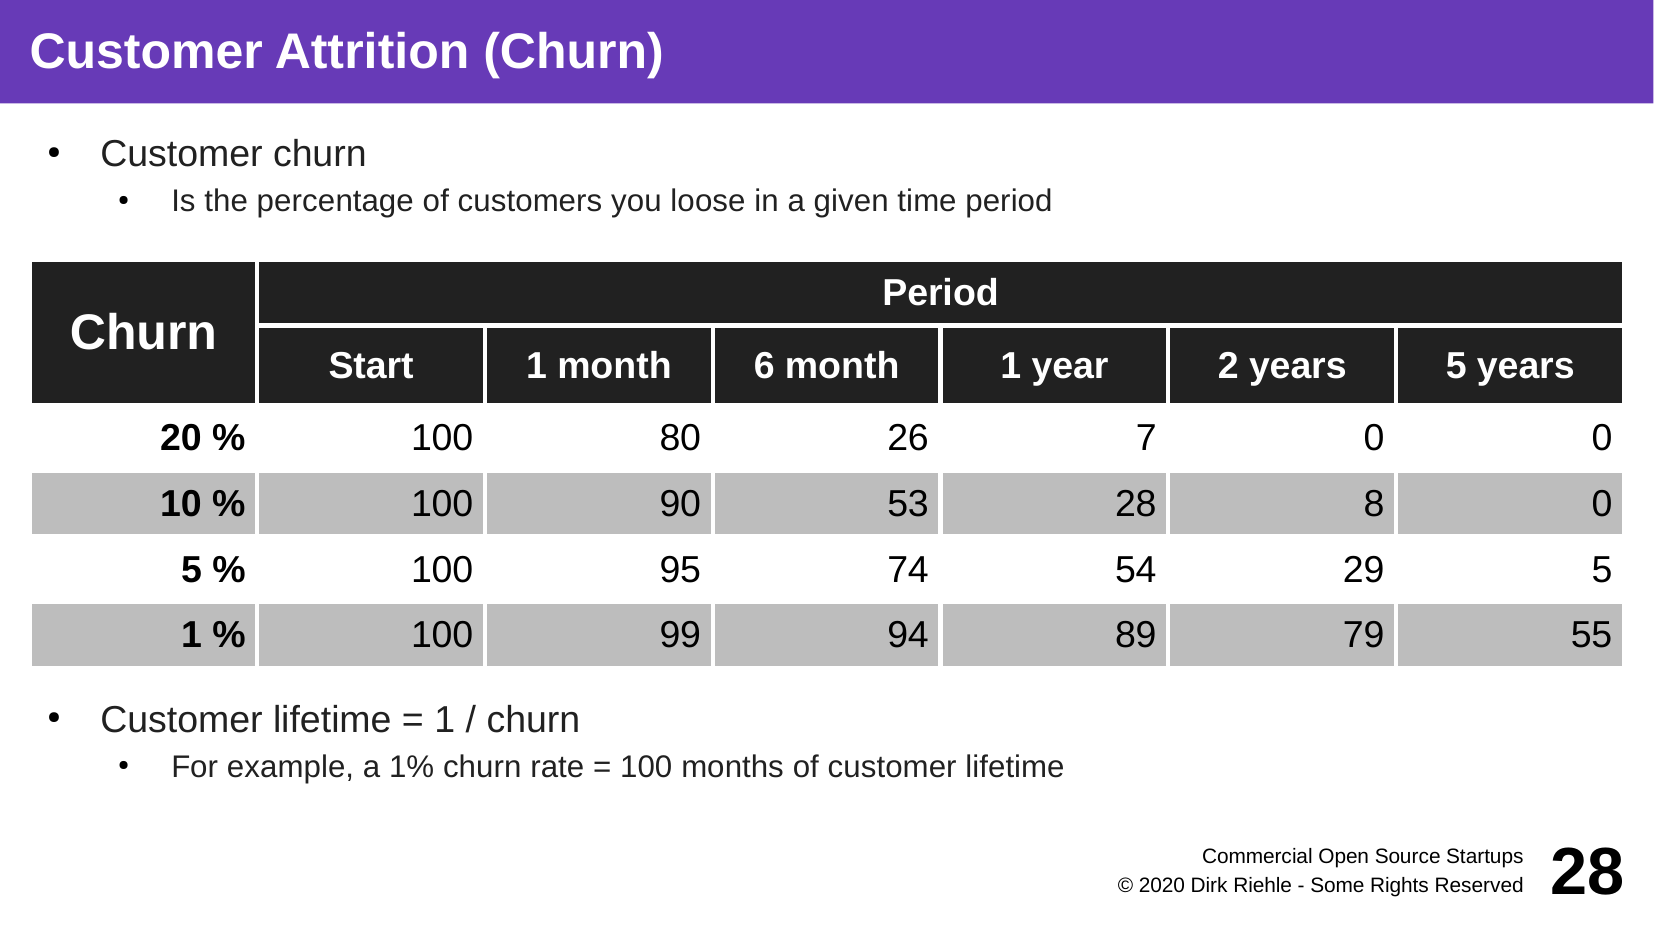

# Customer Attrition (Churn)
Customer churn
Is the percentage of customers you loose in a given time period
Customer lifetime = 1 / churn
For example, a 1% churn rate = 100 months of customer lifetime
| Churn | Period | | | | | |
| --- | --- | --- | --- | --- | --- | --- |
| | Start | 1 month | 6 month | 1 year | 2 years | 5 years |
| 20 % | 100 | 80 | 26 | 7 | 0 | 0 |
| 10 % | 100 | 90 | 53 | 28 | 8 | 0 |
| 5 % | 100 | 95 | 74 | 54 | 29 | 5 |
| 1 % | 100 | 99 | 94 | 89 | 79 | 55 |
Commercial Open Source Startups
28
© 2020 Dirk Riehle - Some Rights Reserved